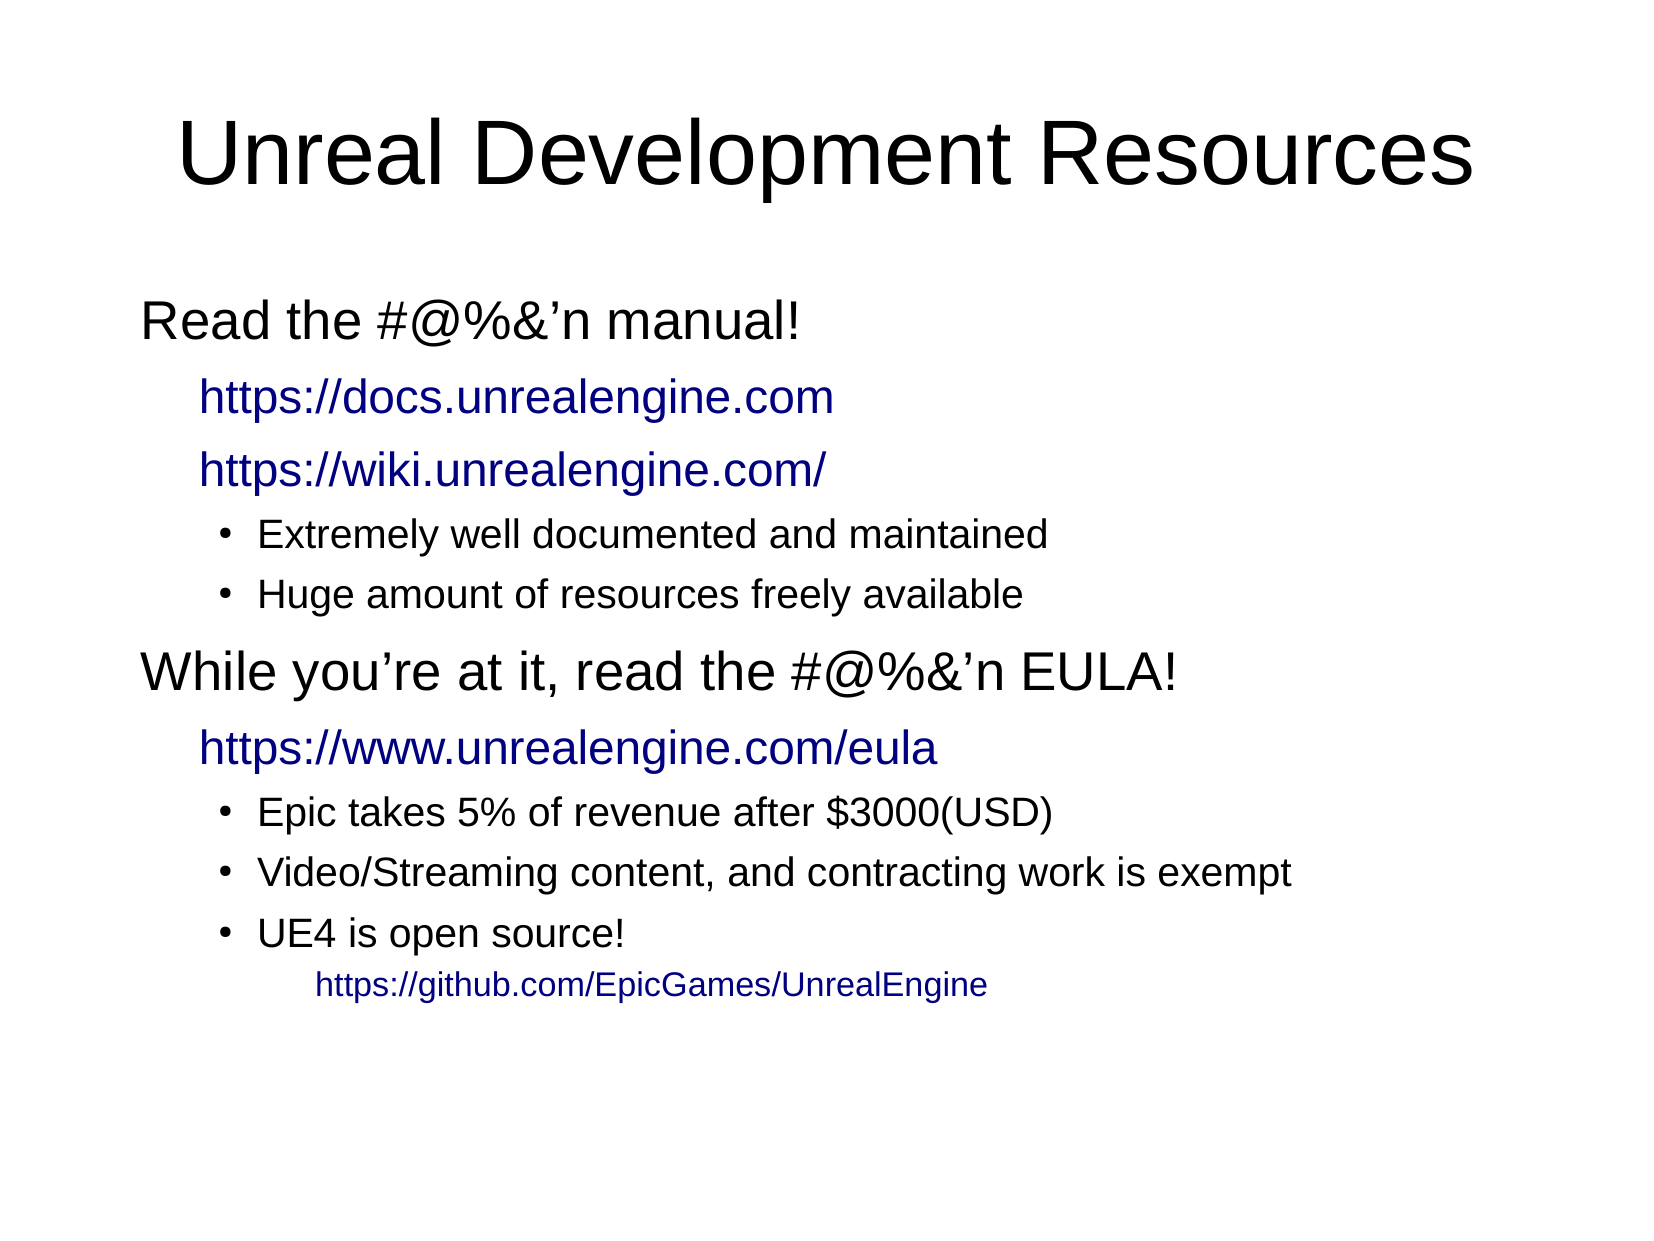

# Unreal Development Resources
Read the #@%&’n manual!
https://docs.unrealengine.com
https://wiki.unrealengine.com/
Extremely well documented and maintained
Huge amount of resources freely available
While you’re at it, read the #@%&’n EULA!
https://www.unrealengine.com/eula
Epic takes 5% of revenue after $3000(USD)
Video/Streaming content, and contracting work is exempt
UE4 is open source!
https://github.com/EpicGames/UnrealEngine